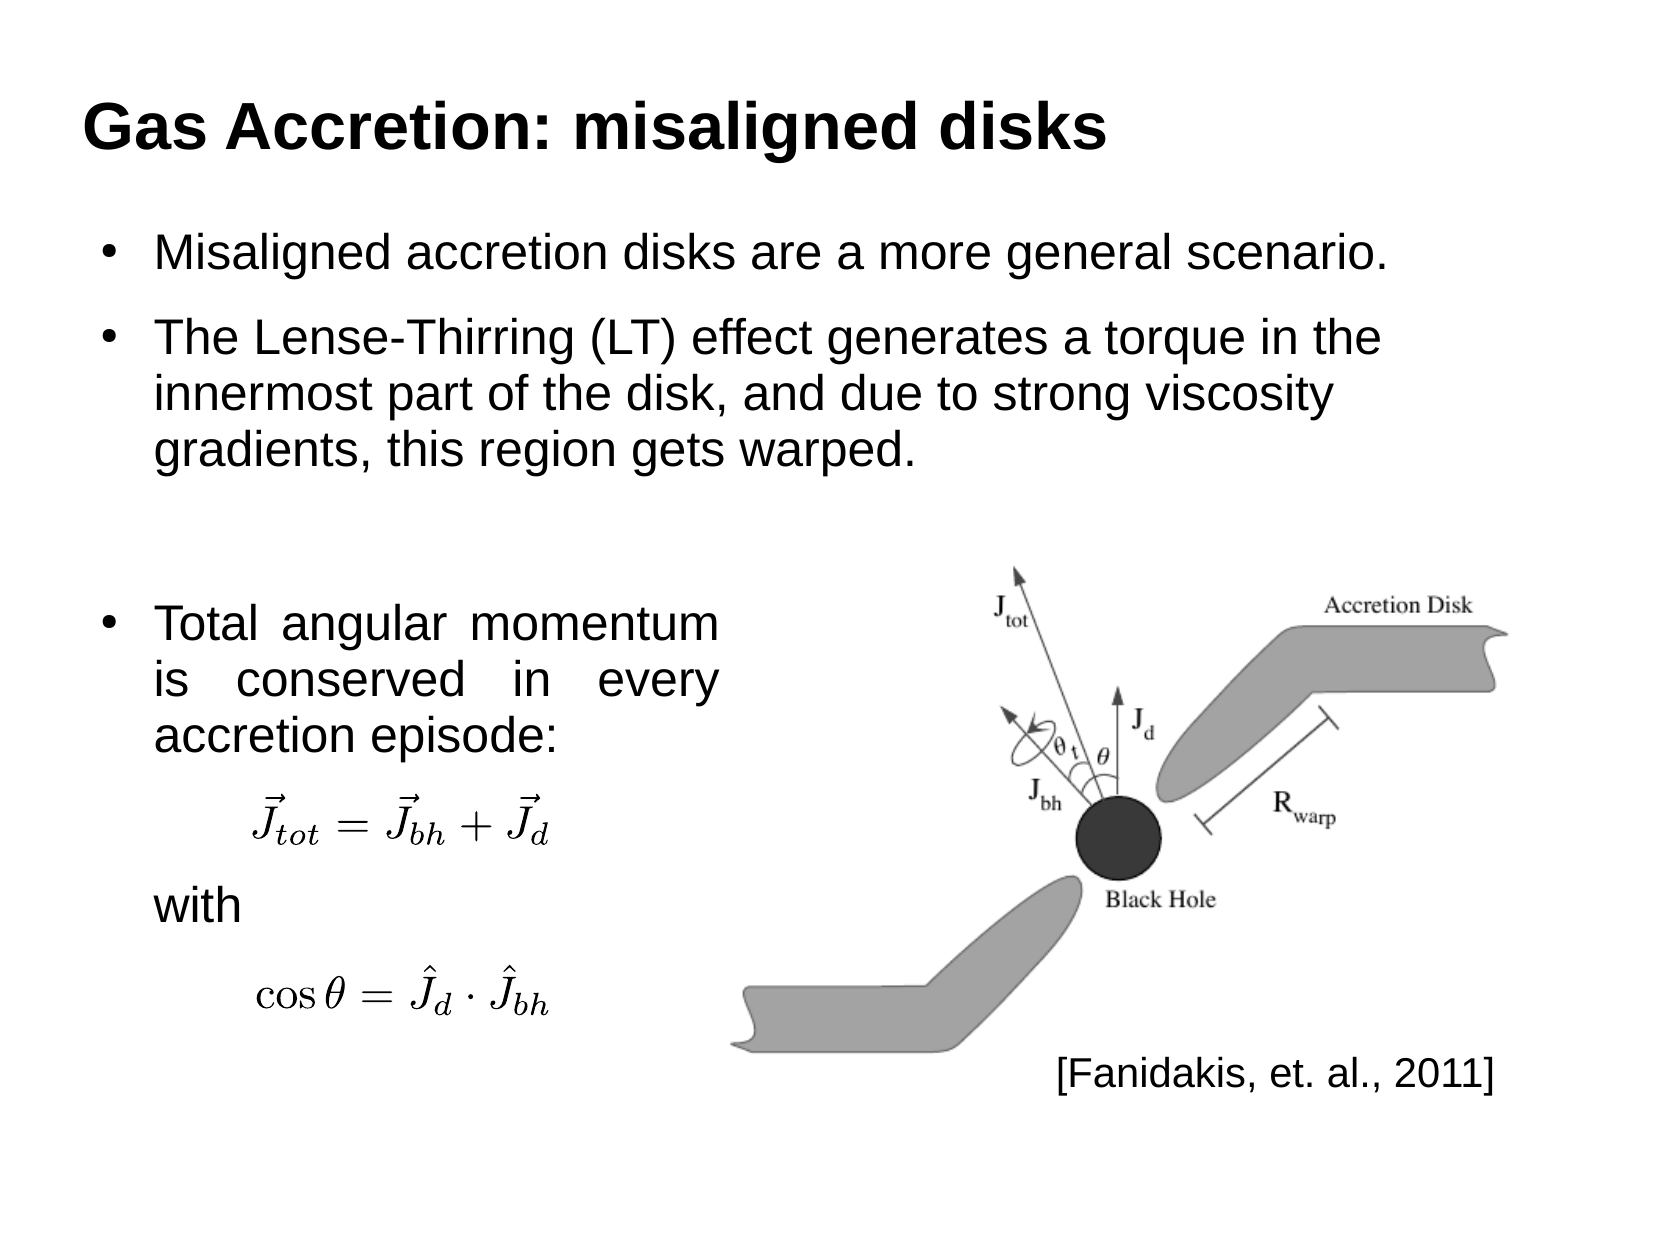

Gas Accretion: misaligned disks
# Misaligned accretion disks are a more general scenario.
The Lense-Thirring (LT) effect generates a torque in the innermost part of the disk, and due to strong viscosity gradients, this region gets warped.
Total angular momentum is conserved in every accretion episode:
with
[Fanidakis, et. al., 2011]